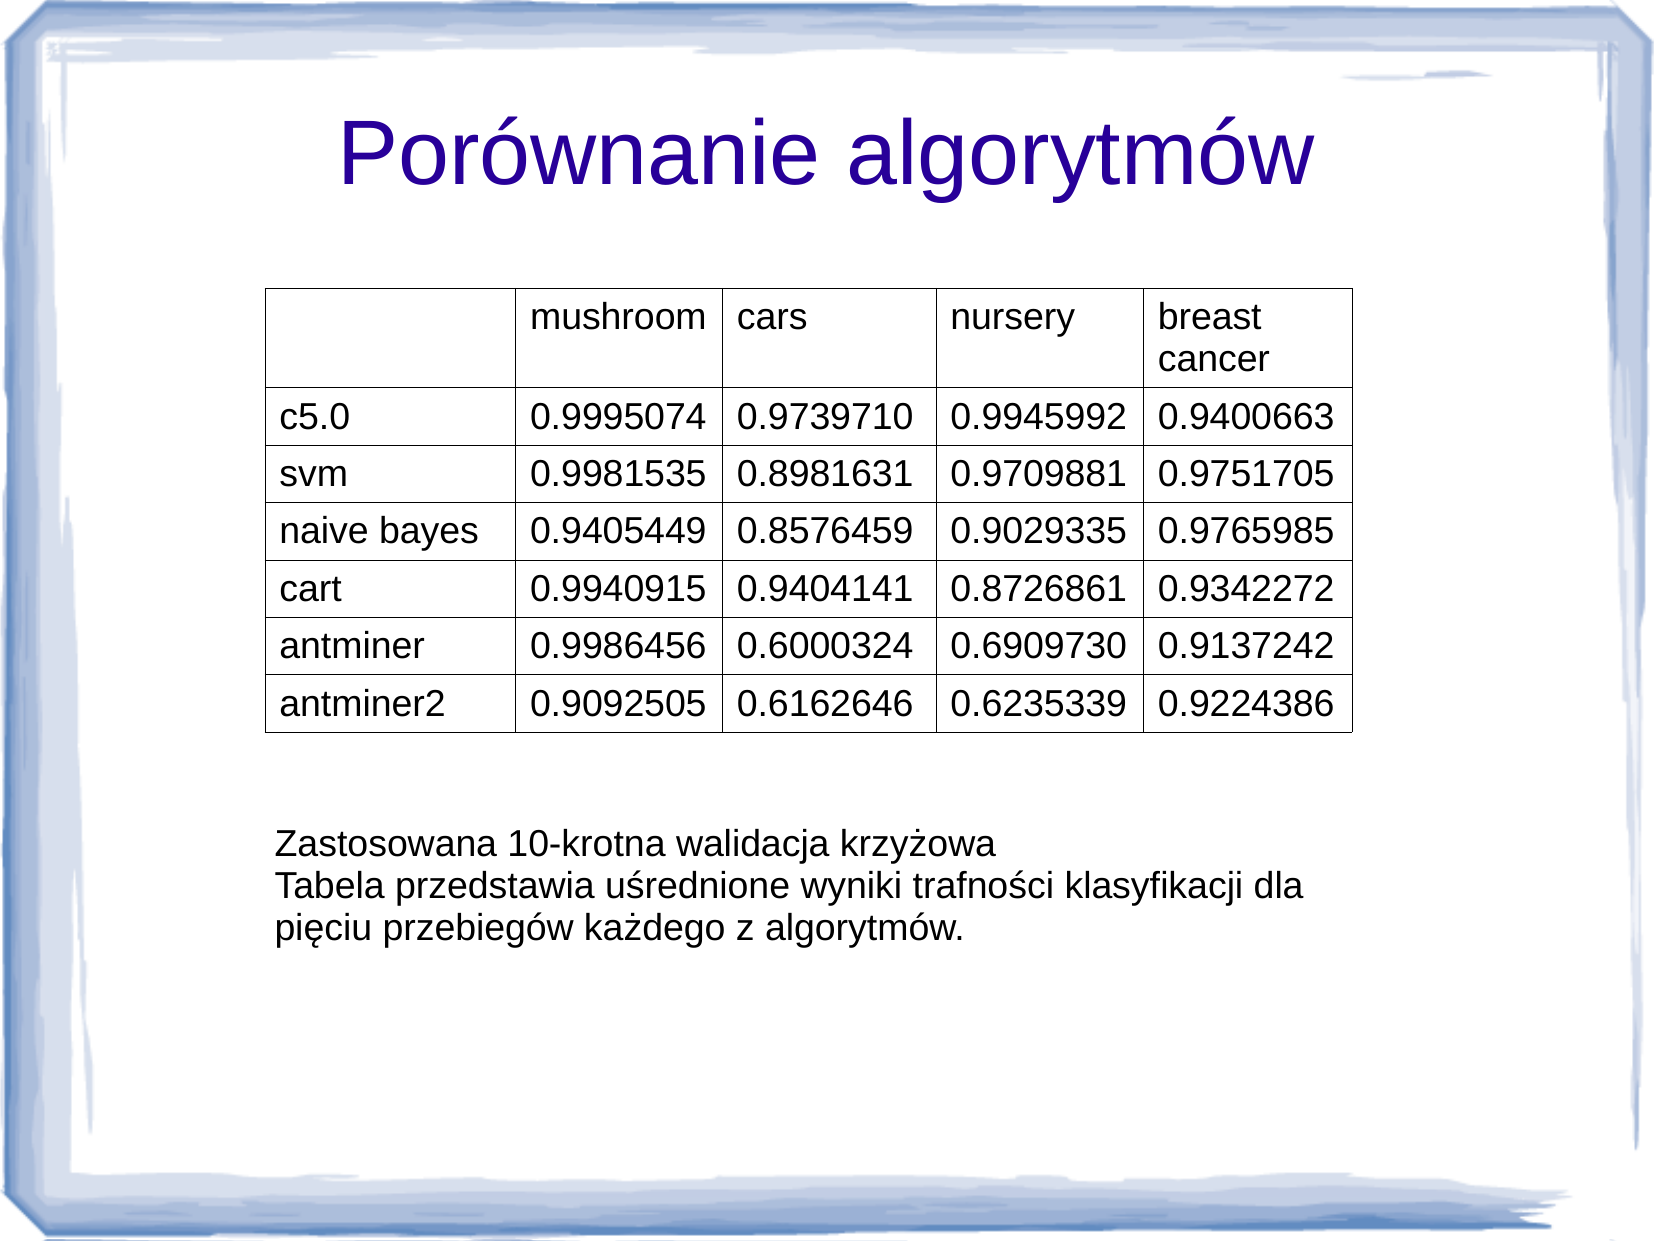

# Porównanie algorytmów
| | mushroom | cars | nursery | breast cancer |
| --- | --- | --- | --- | --- |
| c5.0 | 0.9995074 | 0.9739710 | 0.9945992 | 0.9400663 |
| svm | 0.9981535 | 0.8981631 | 0.9709881 | 0.9751705 |
| naive bayes | 0.9405449 | 0.8576459 | 0.9029335 | 0.9765985 |
| cart | 0.9940915 | 0.9404141 | 0.8726861 | 0.9342272 |
| antminer | 0.9986456 | 0.6000324 | 0.6909730 | 0.9137242 |
| antminer2 | 0.9092505 | 0.6162646 | 0.6235339 | 0.9224386 |
Zastosowana 10-krotna walidacja krzyżowa
Tabela przedstawia uśrednione wyniki trafności klasyfikacji dla pięciu przebiegów każdego z algorytmów.